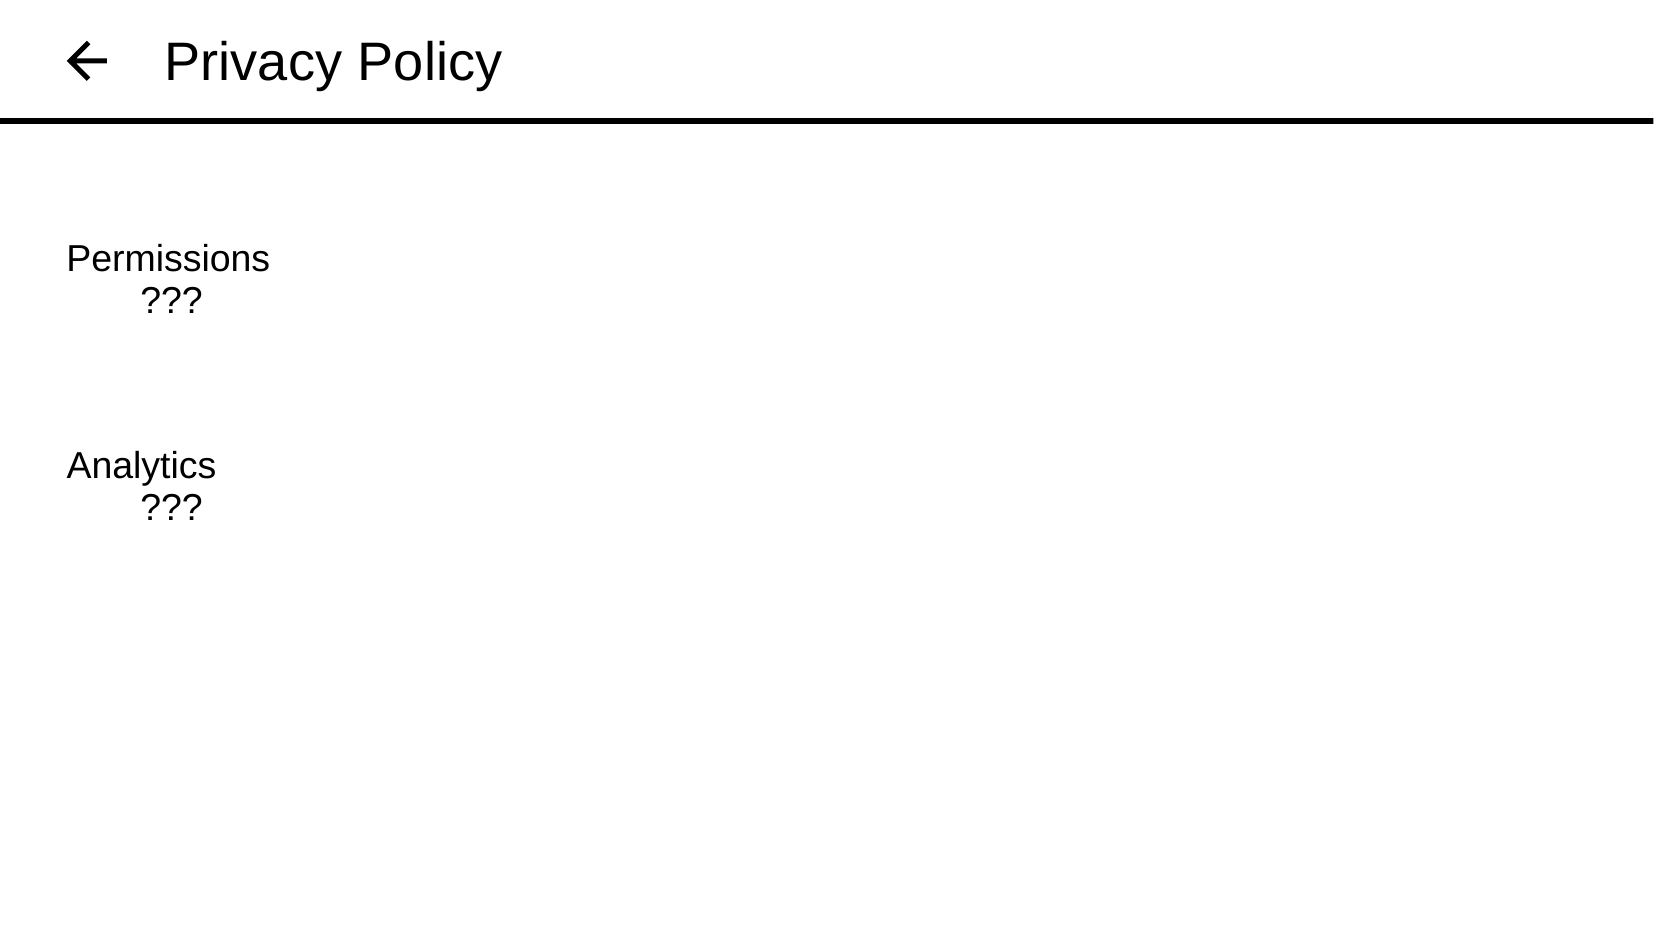

webview, of local asset
no GPS / Photographic / Overlay / Personal information kept in analytics
Privacy Policy
Permissions
	???
Analytics
	???